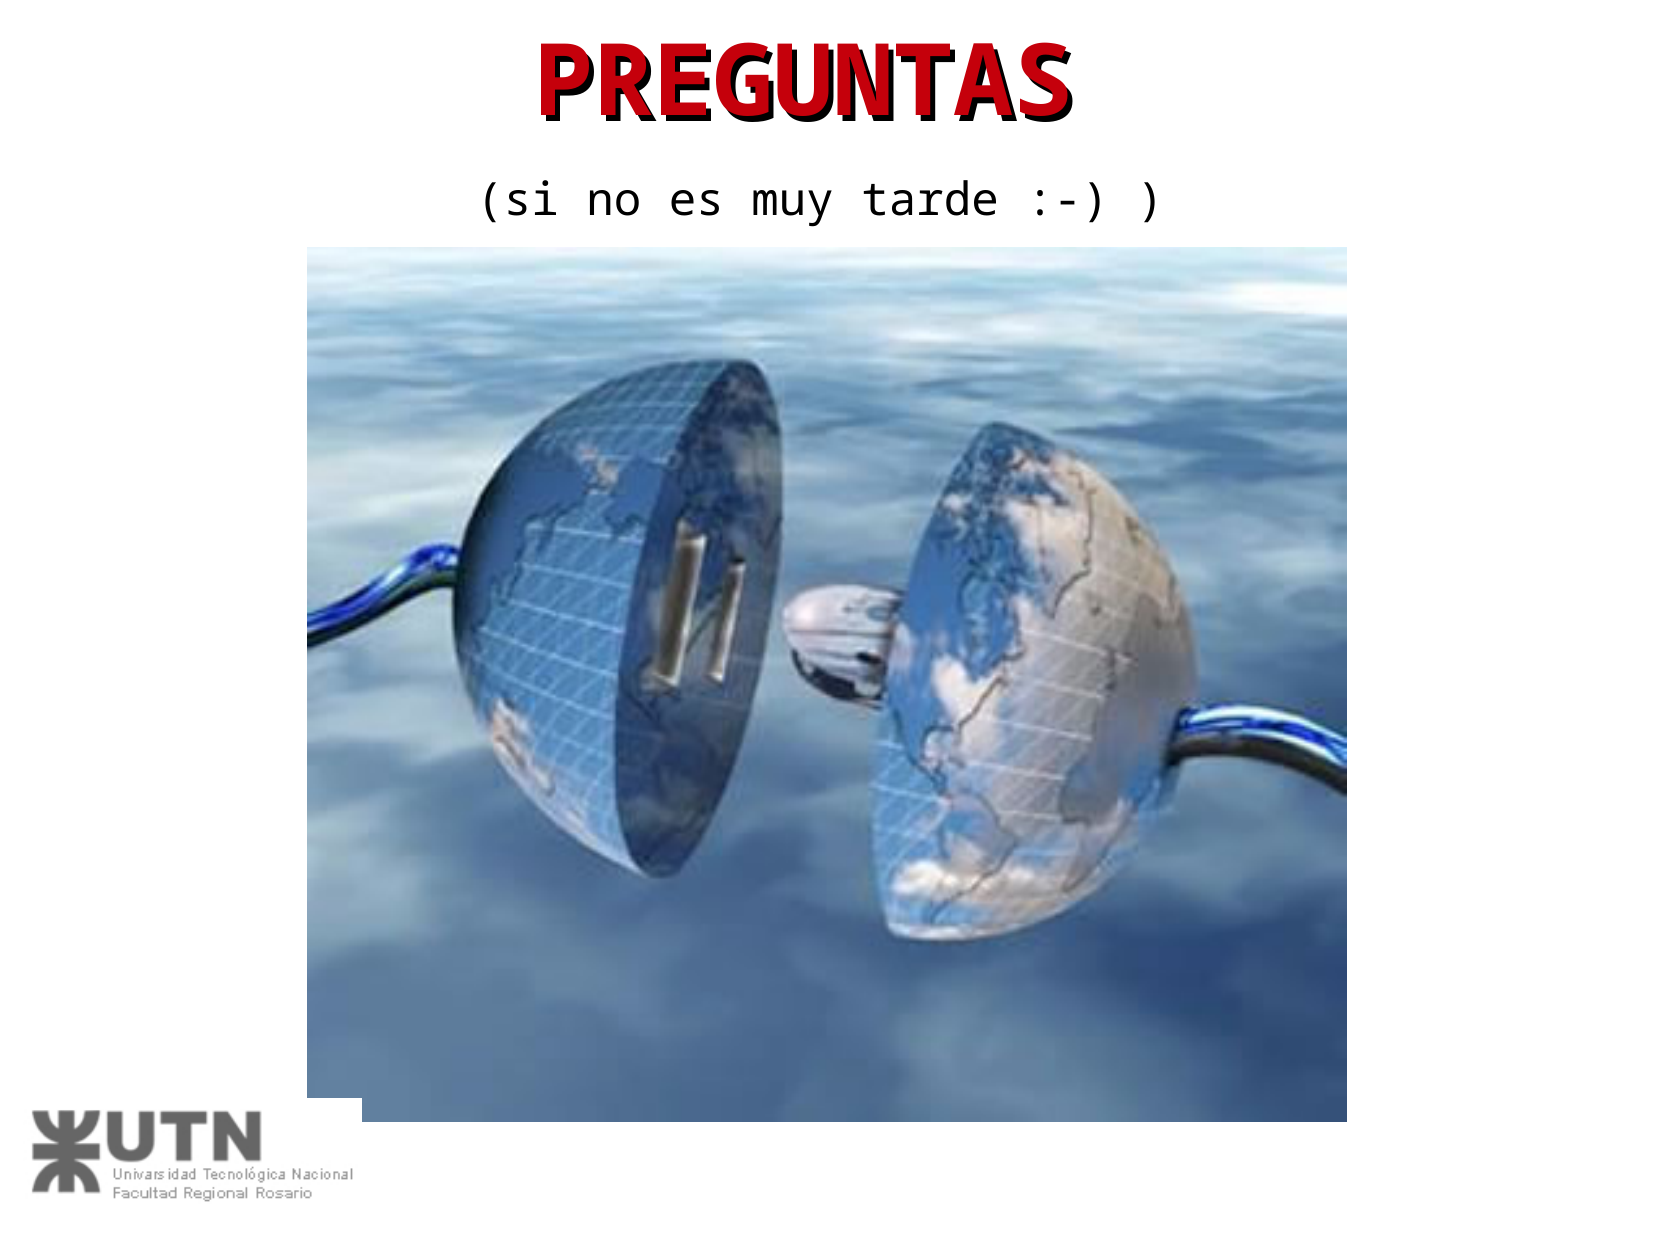

# PREGUNTAS
(si no es muy tarde :-) )